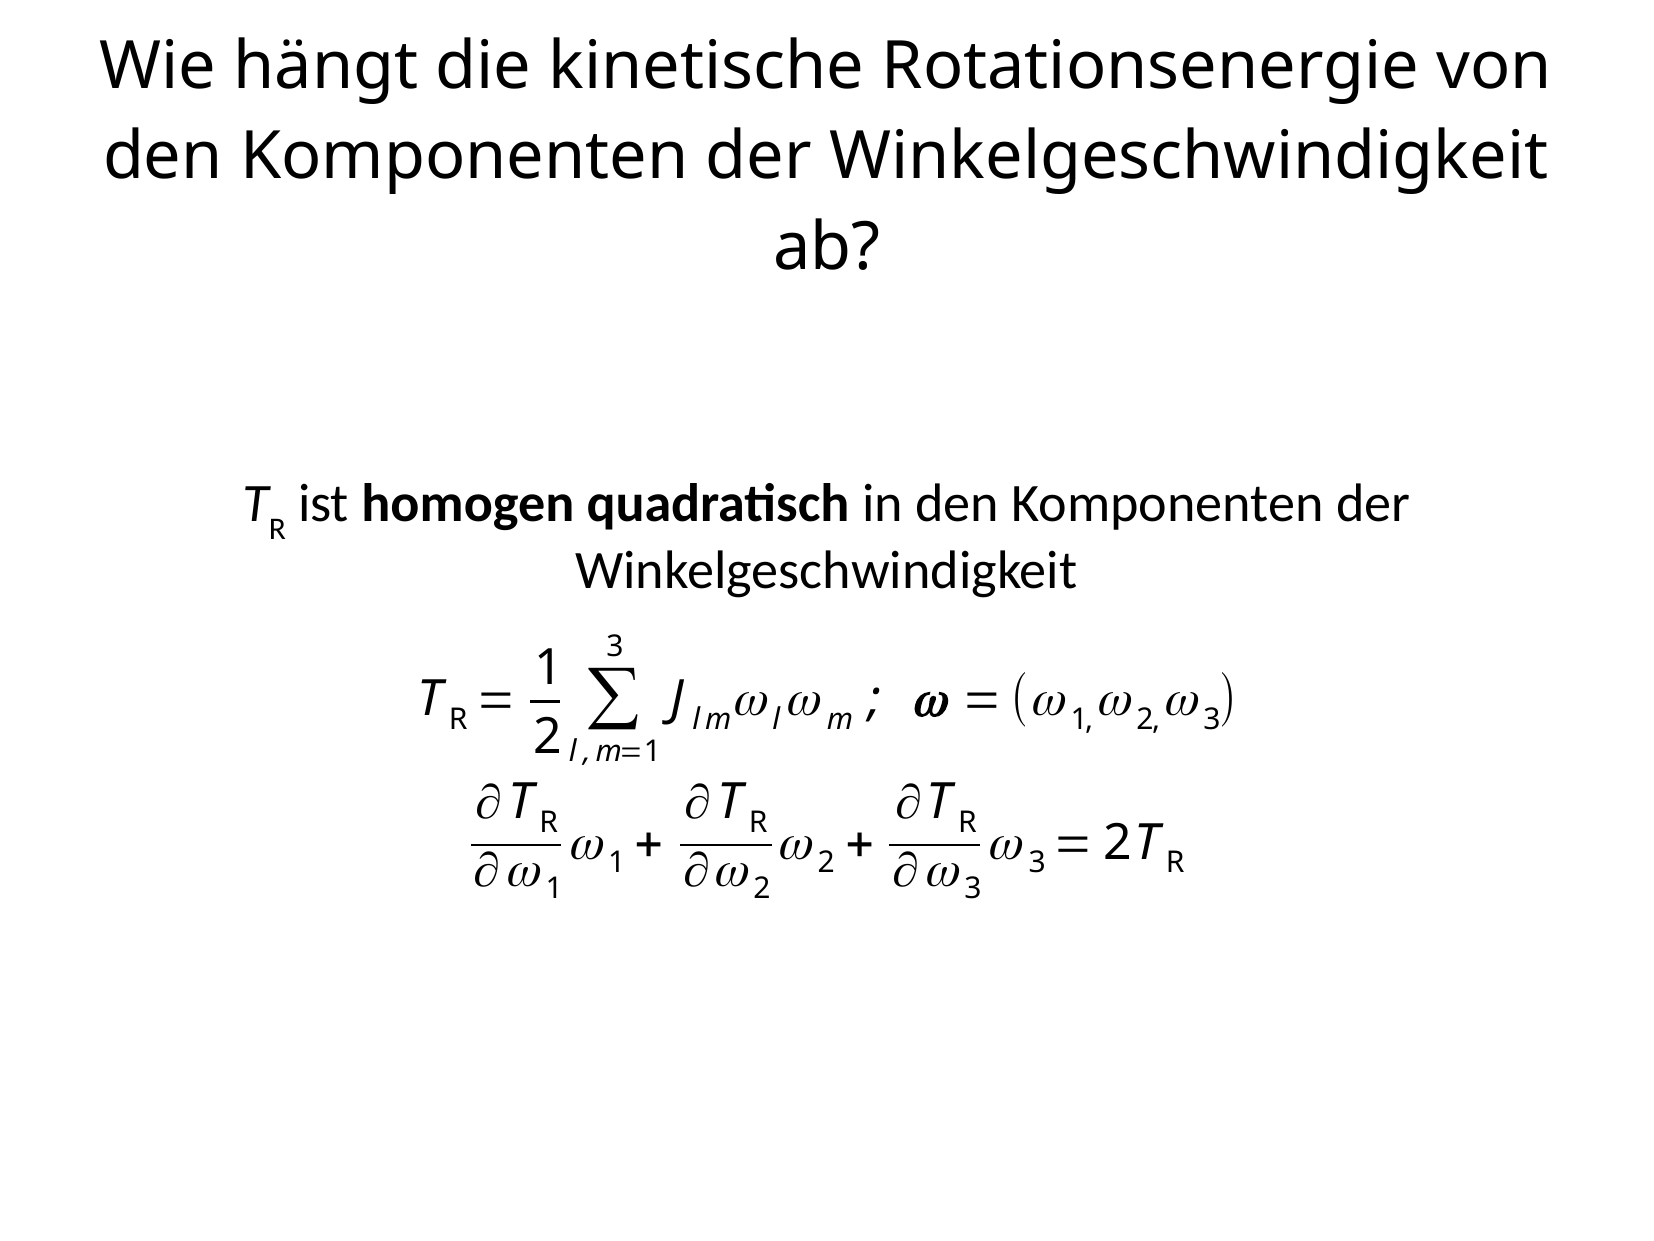

# Wie hängt die kinetische Rotationsenergie von den Komponenten der Winkelgeschwindigkeit ab?
TR ist homogen quadratisch in den Komponenten der Winkelgeschwindigkeit